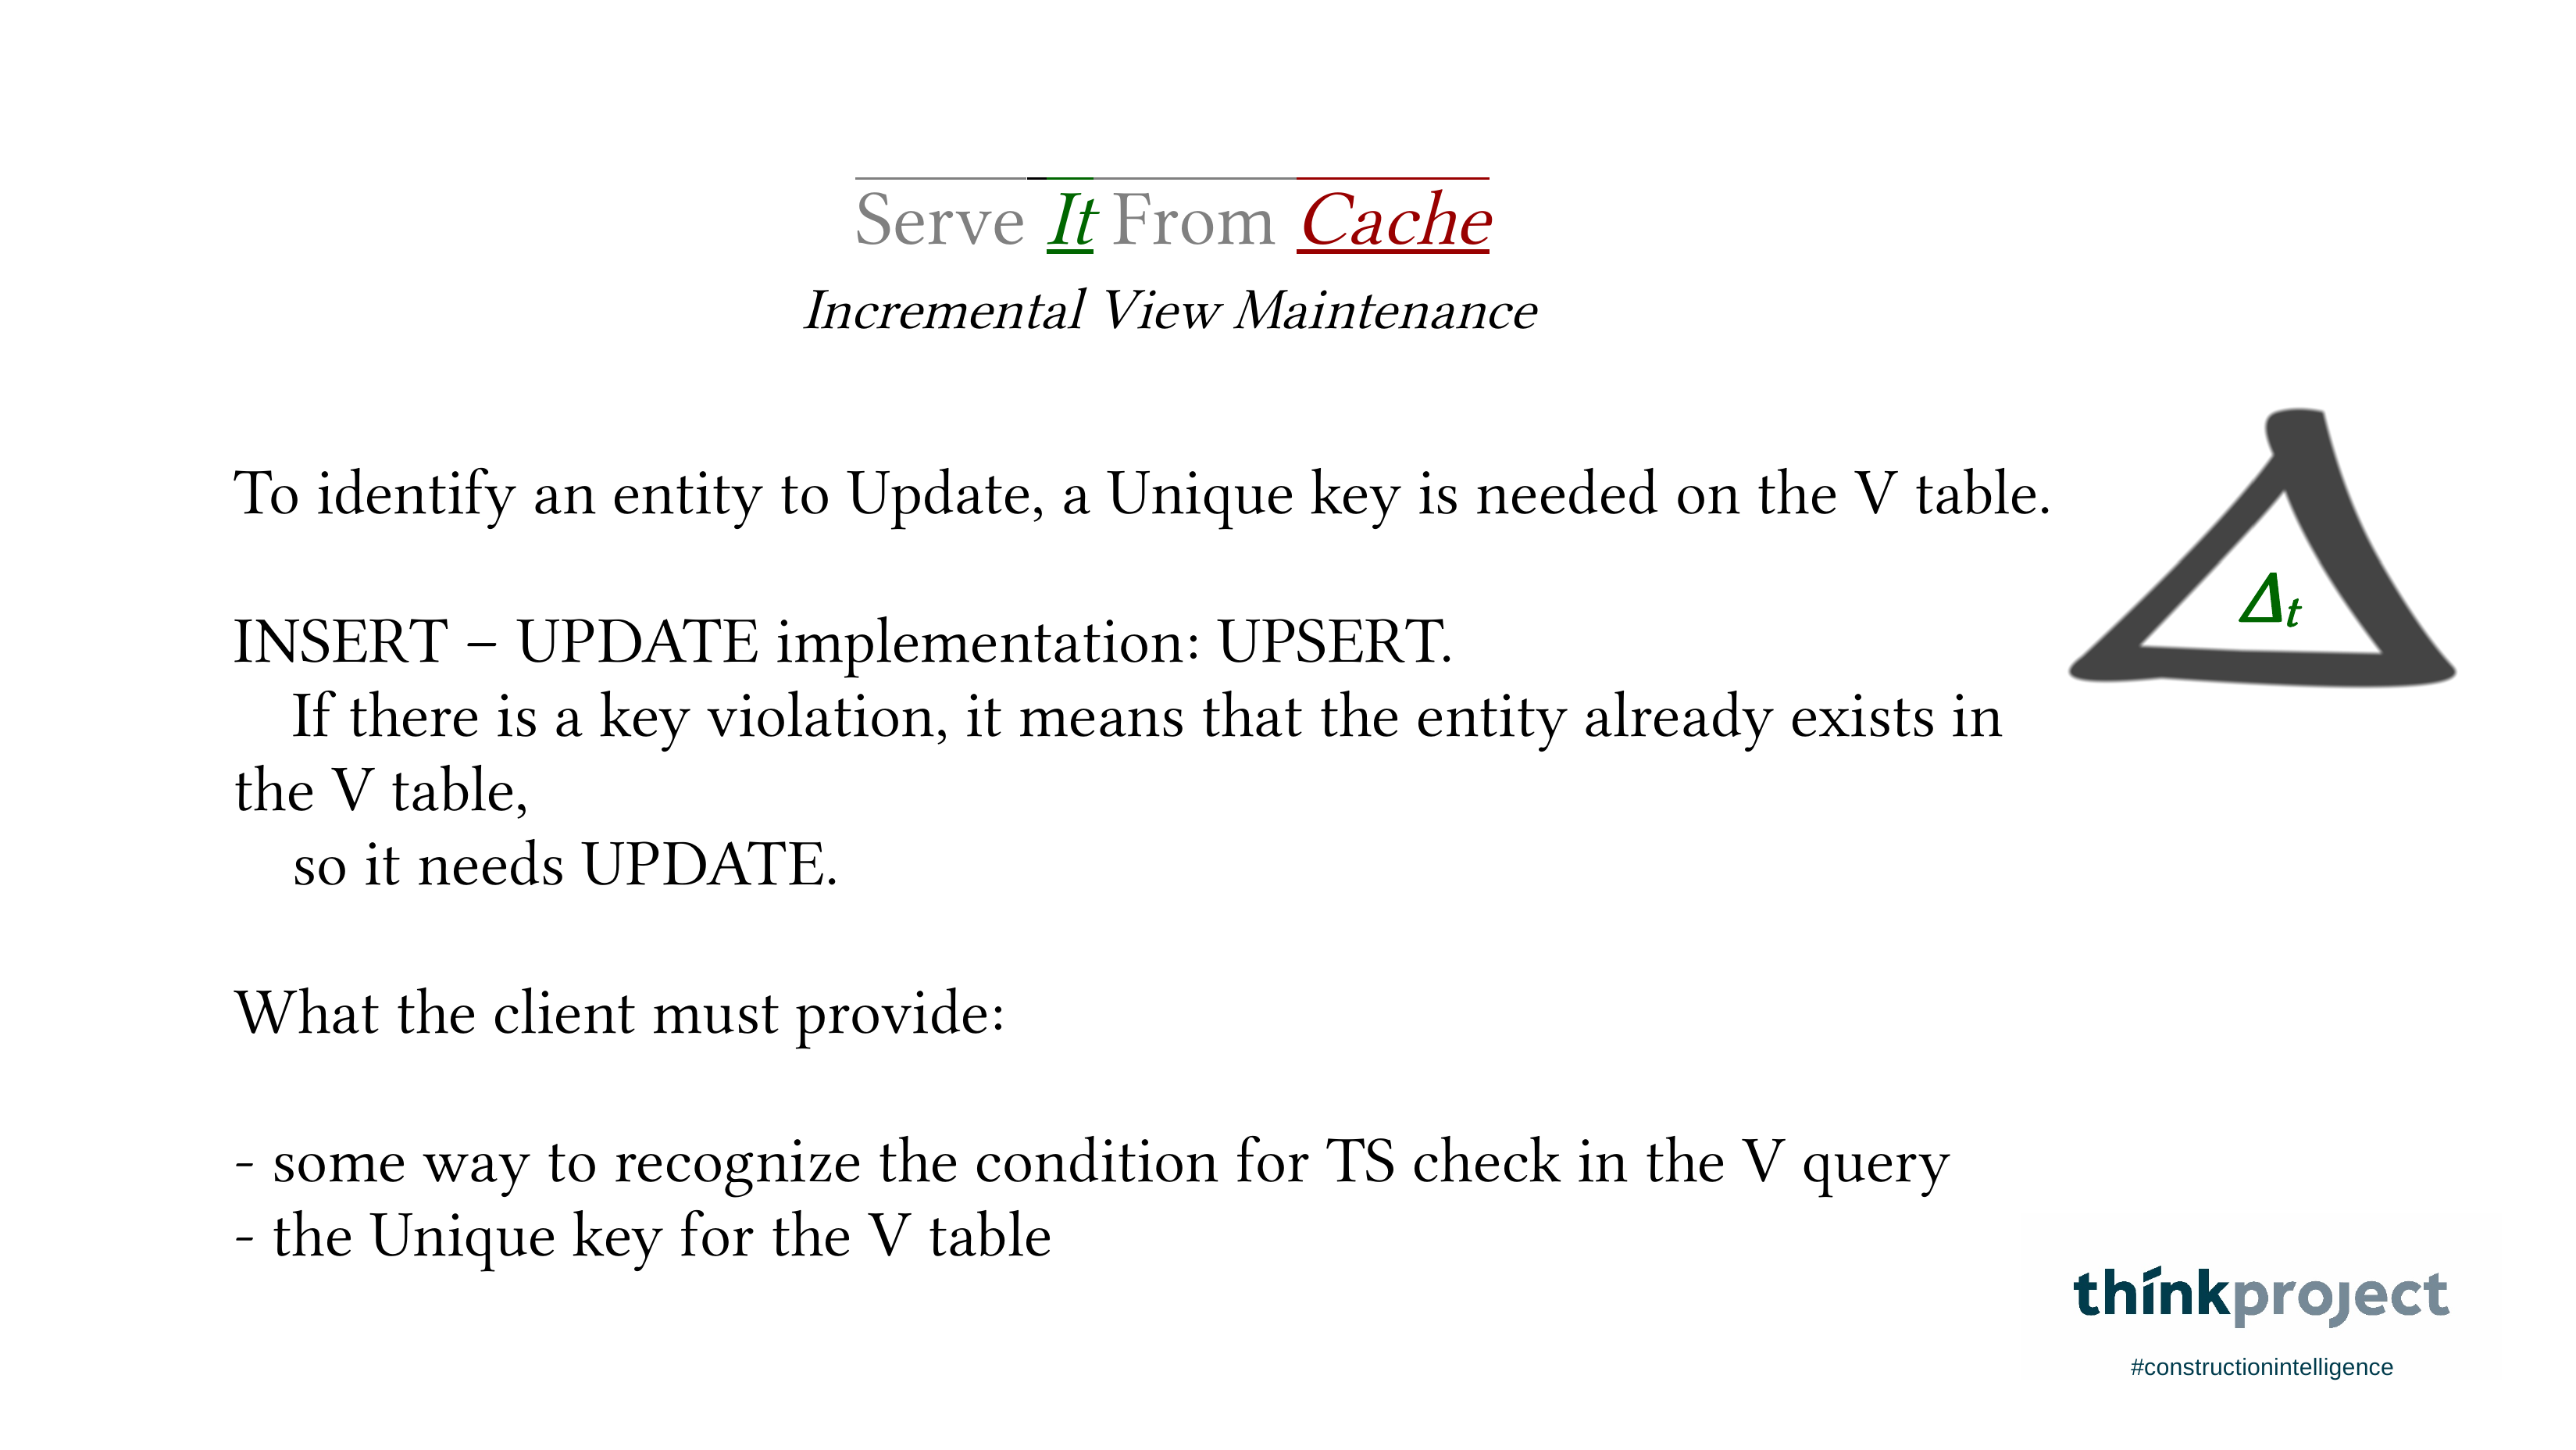

Serve It From Cache
Incremental View Maintenance
To identify an entity to Update, a Unique key is needed on the V table.
INSERT – UPDATE implementation: UPSERT.
	If there is a key violation, it means that the entity already exists in the V table,
	so it needs UPDATE.
What the client must provide:
- some way to recognize the condition for TS check in the V query
- the Unique key for the V table
Δt